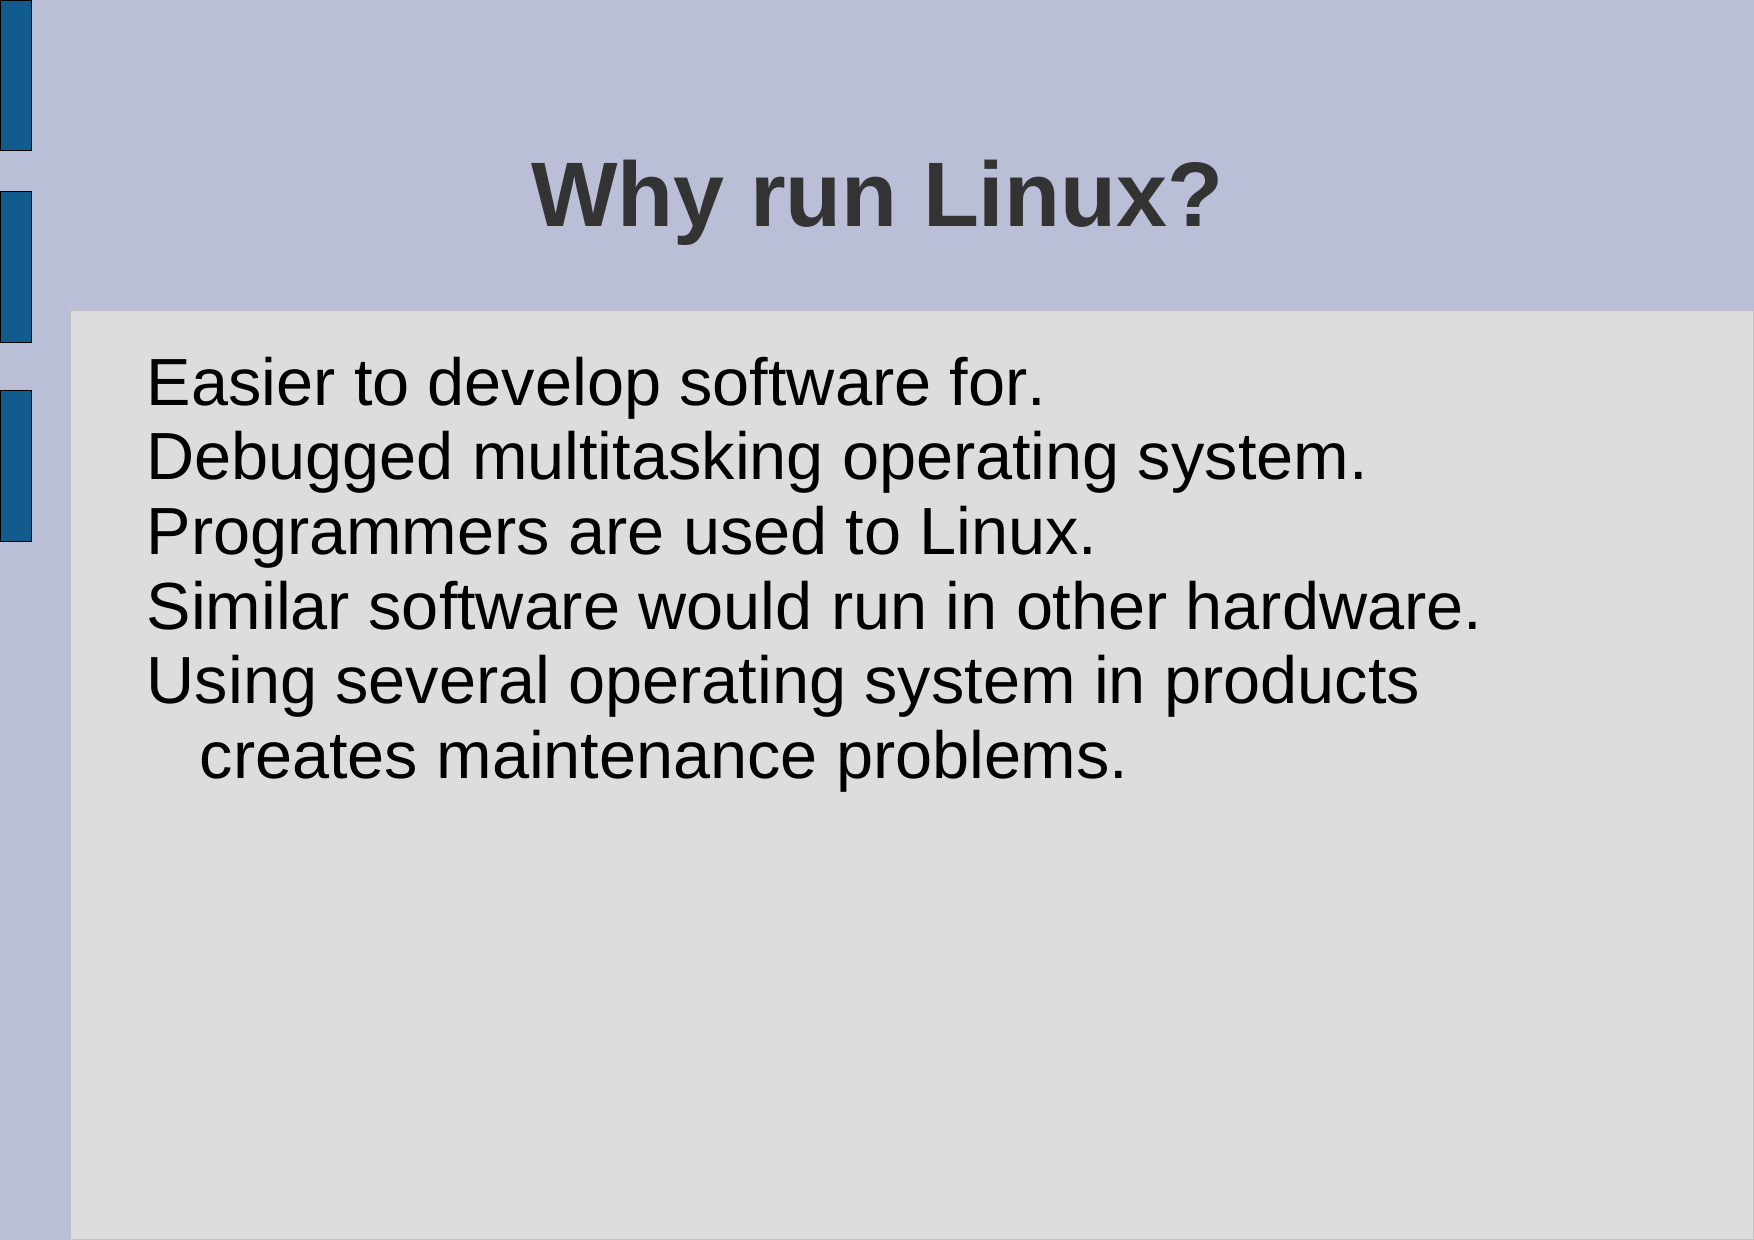

# Why run Linux?
Easier to develop software for.
Debugged multitasking operating system.
Programmers are used to Linux.
Similar software would run in other hardware.
Using several operating system in products creates maintenance problems.